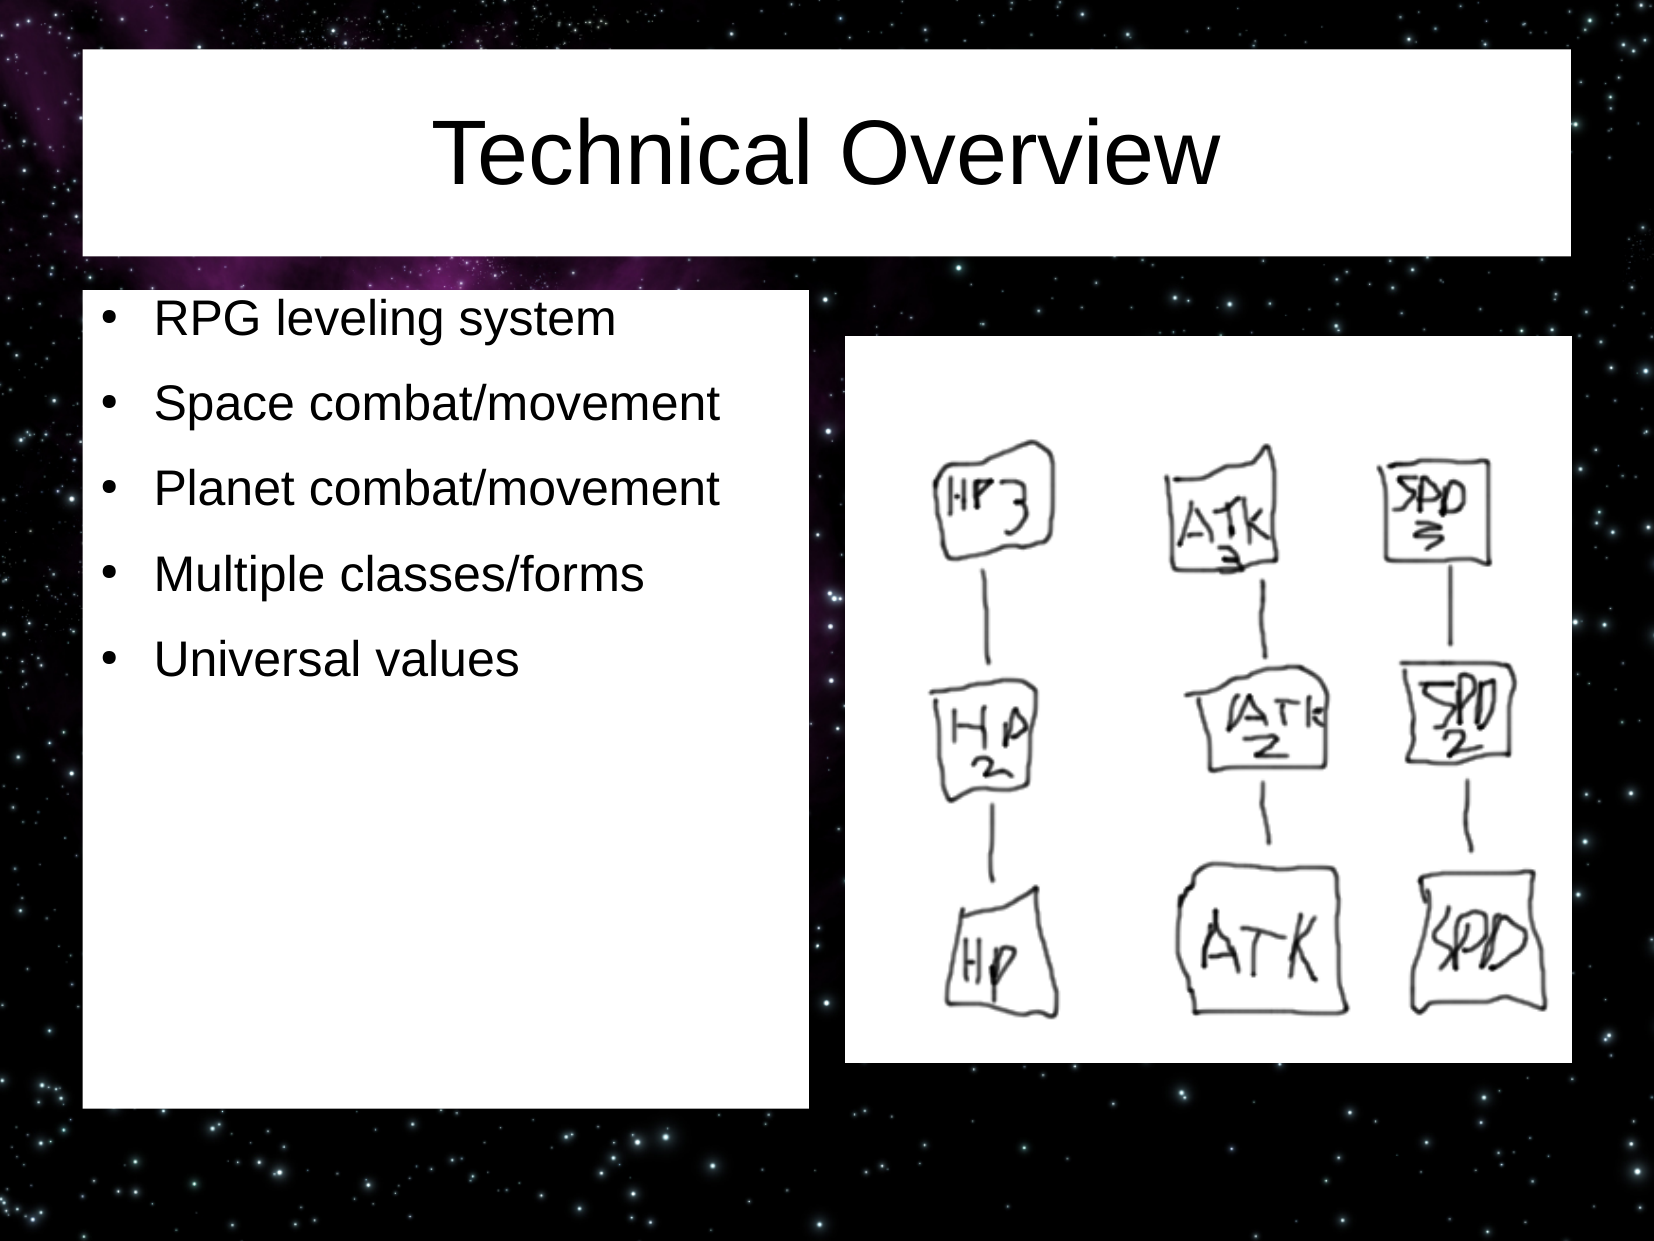

# Technical Overview
RPG leveling system
Space combat/movement
Planet combat/movement
Multiple classes/forms
Universal values